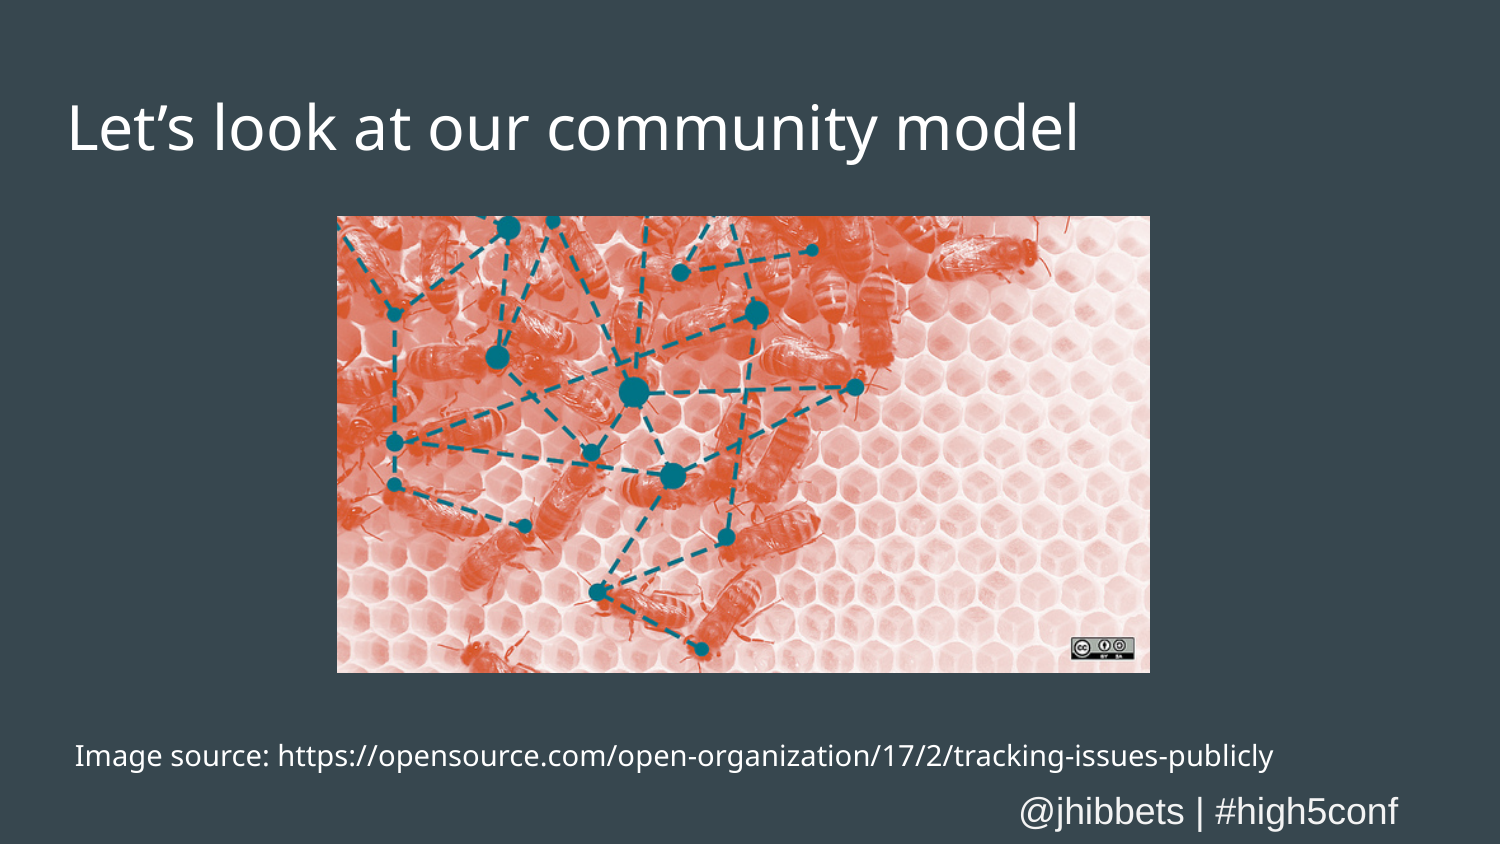

# Let’s look at our community model
Image source: https://opensource.com/open-organization/17/2/tracking-issues-publicly